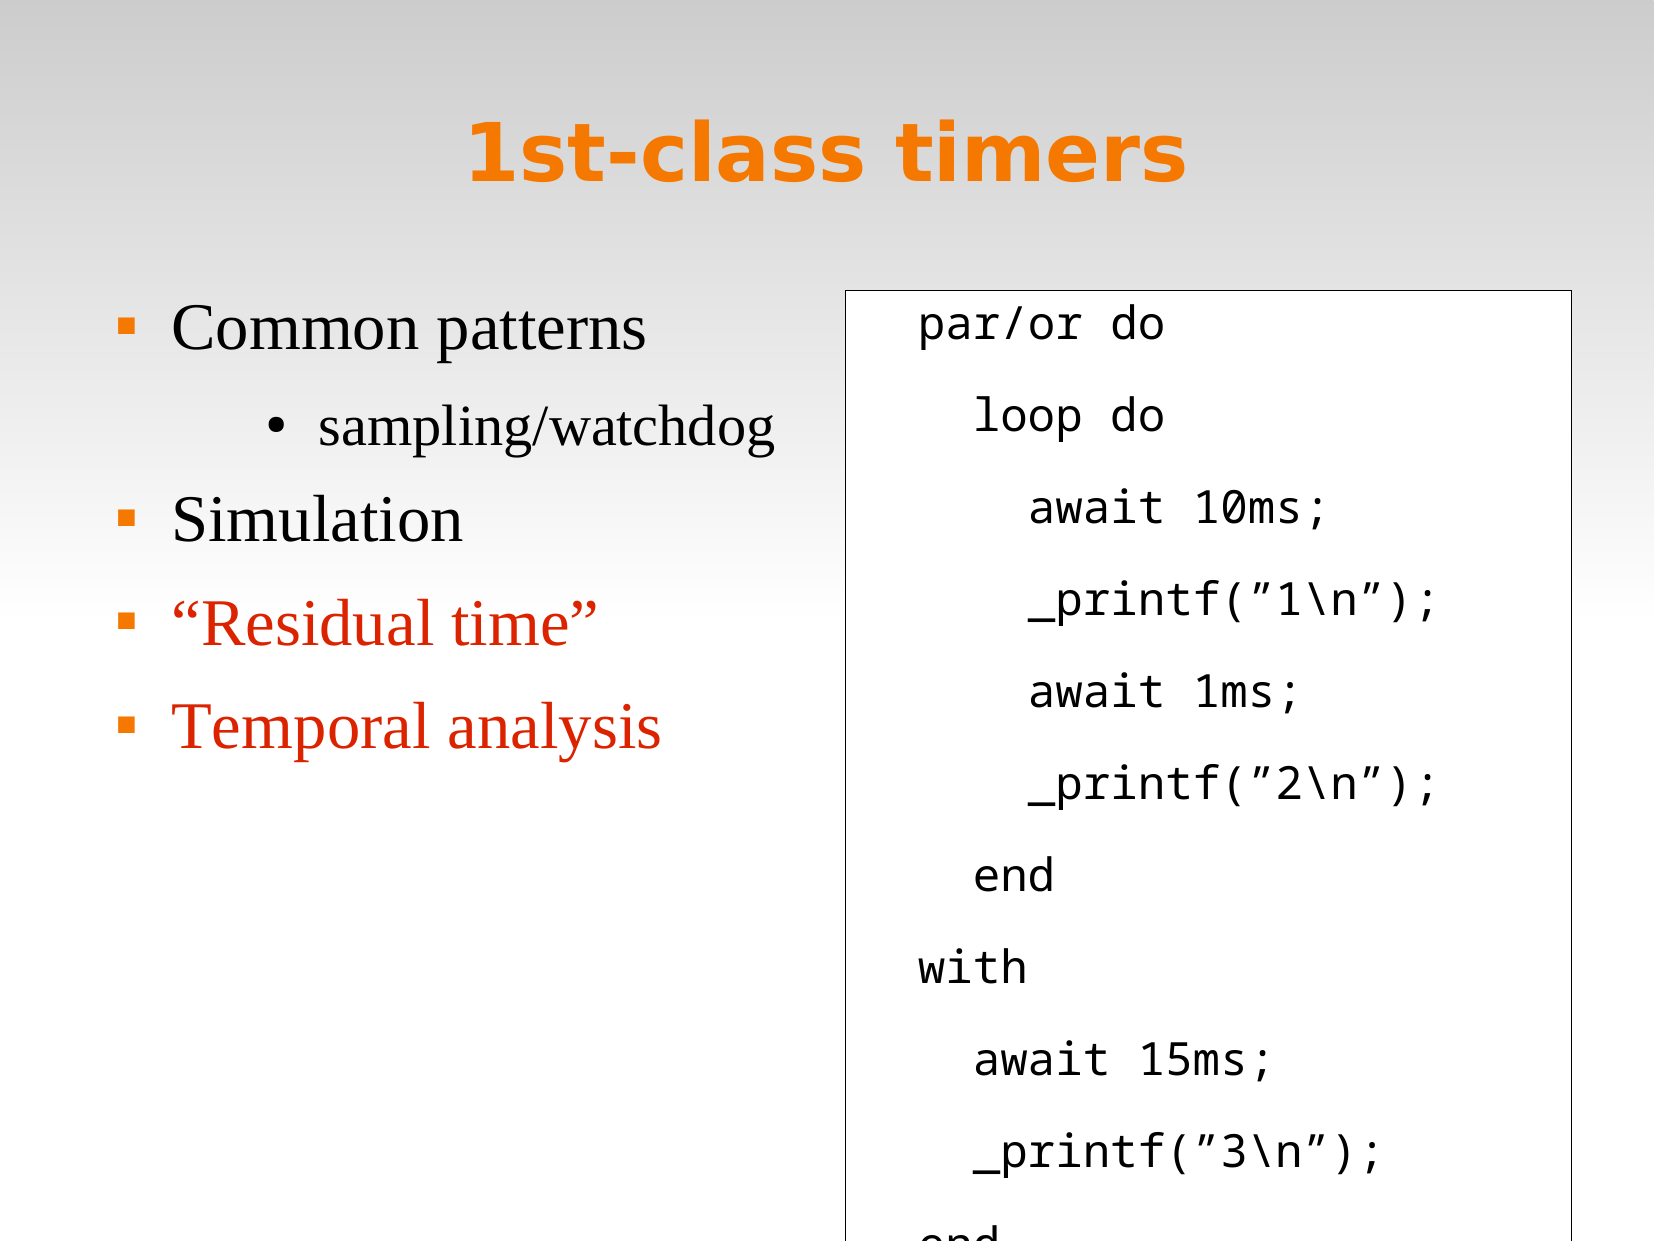

# 1st-class timers
Common patterns
sampling/watchdog
Simulation
“Residual time”
Temporal analysis
 par/or do
 loop do
 await 10ms;
 _printf(”1\n”);
 await 1ms;
 _printf(”2\n”);
 end
 with
 await 15ms;
 _printf(”3\n”);
 end